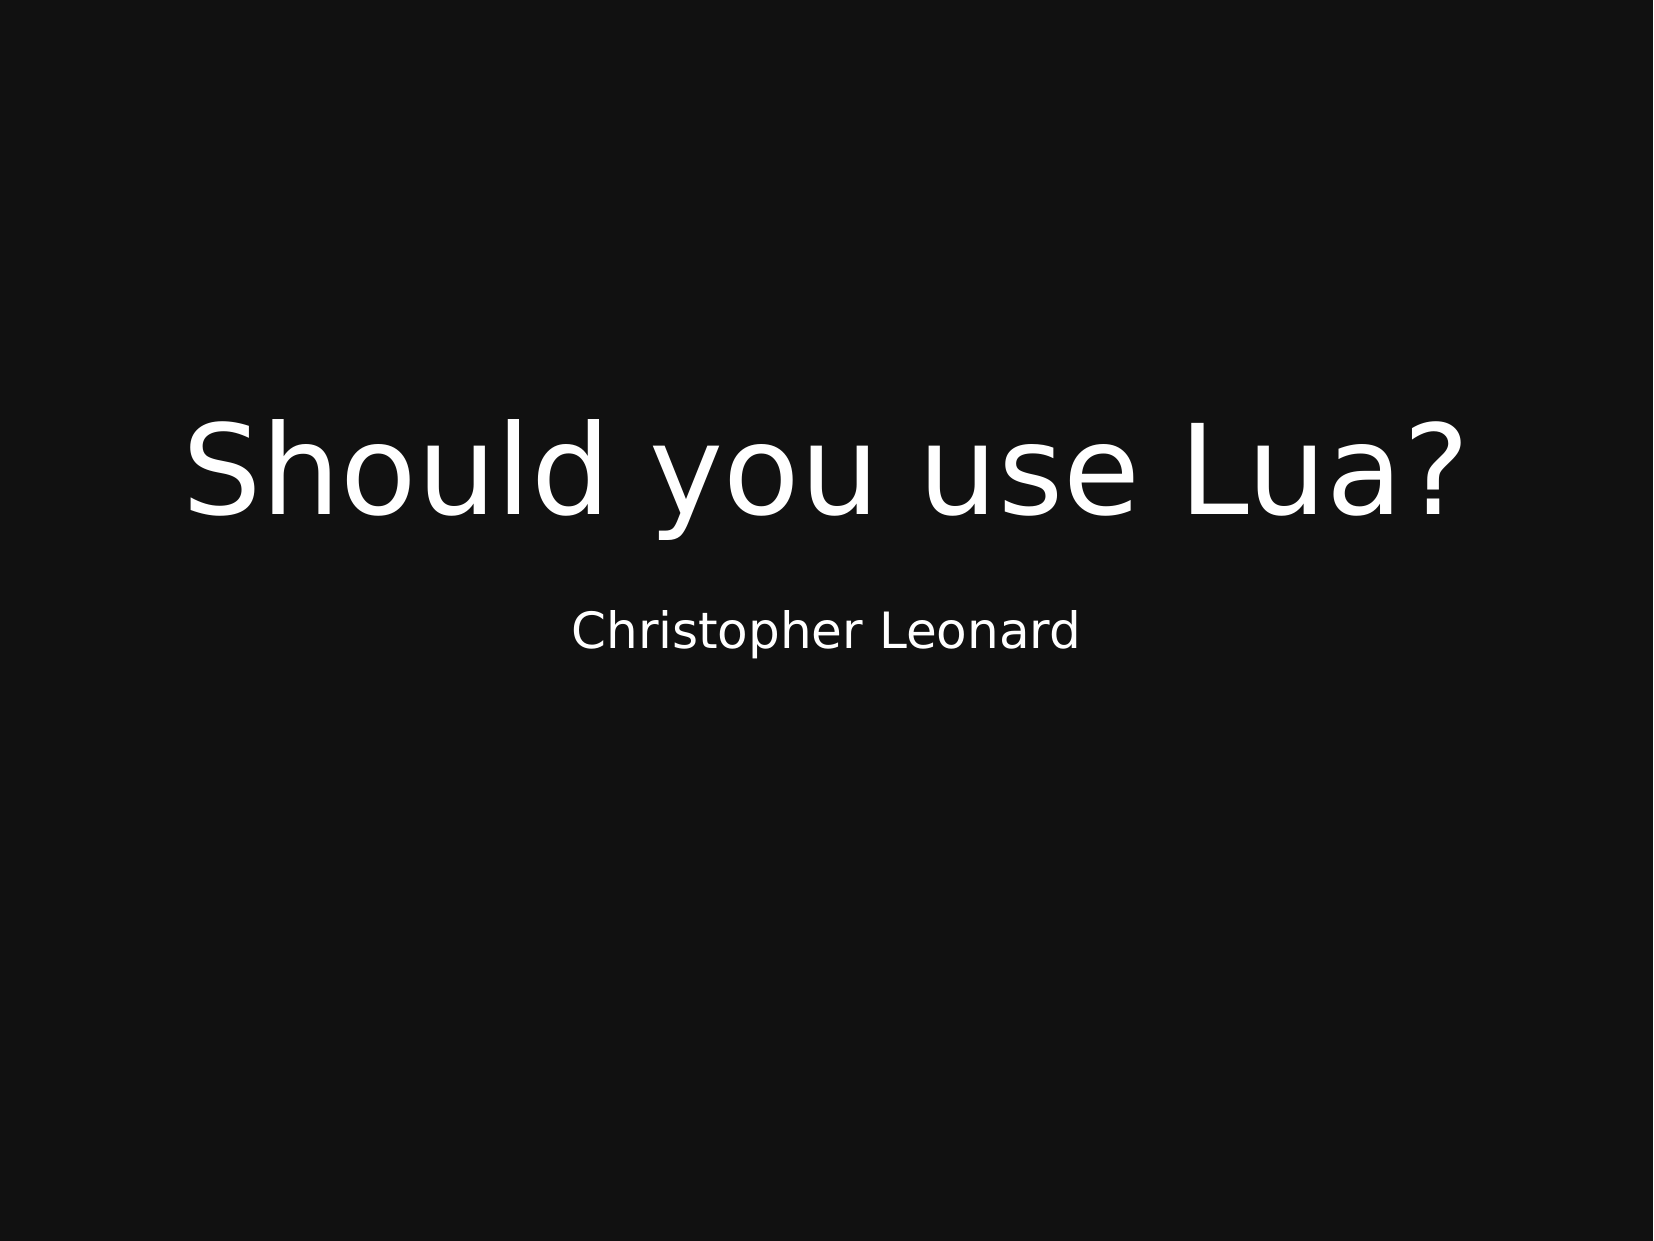

# Should you use Lua?
Christopher Leonard